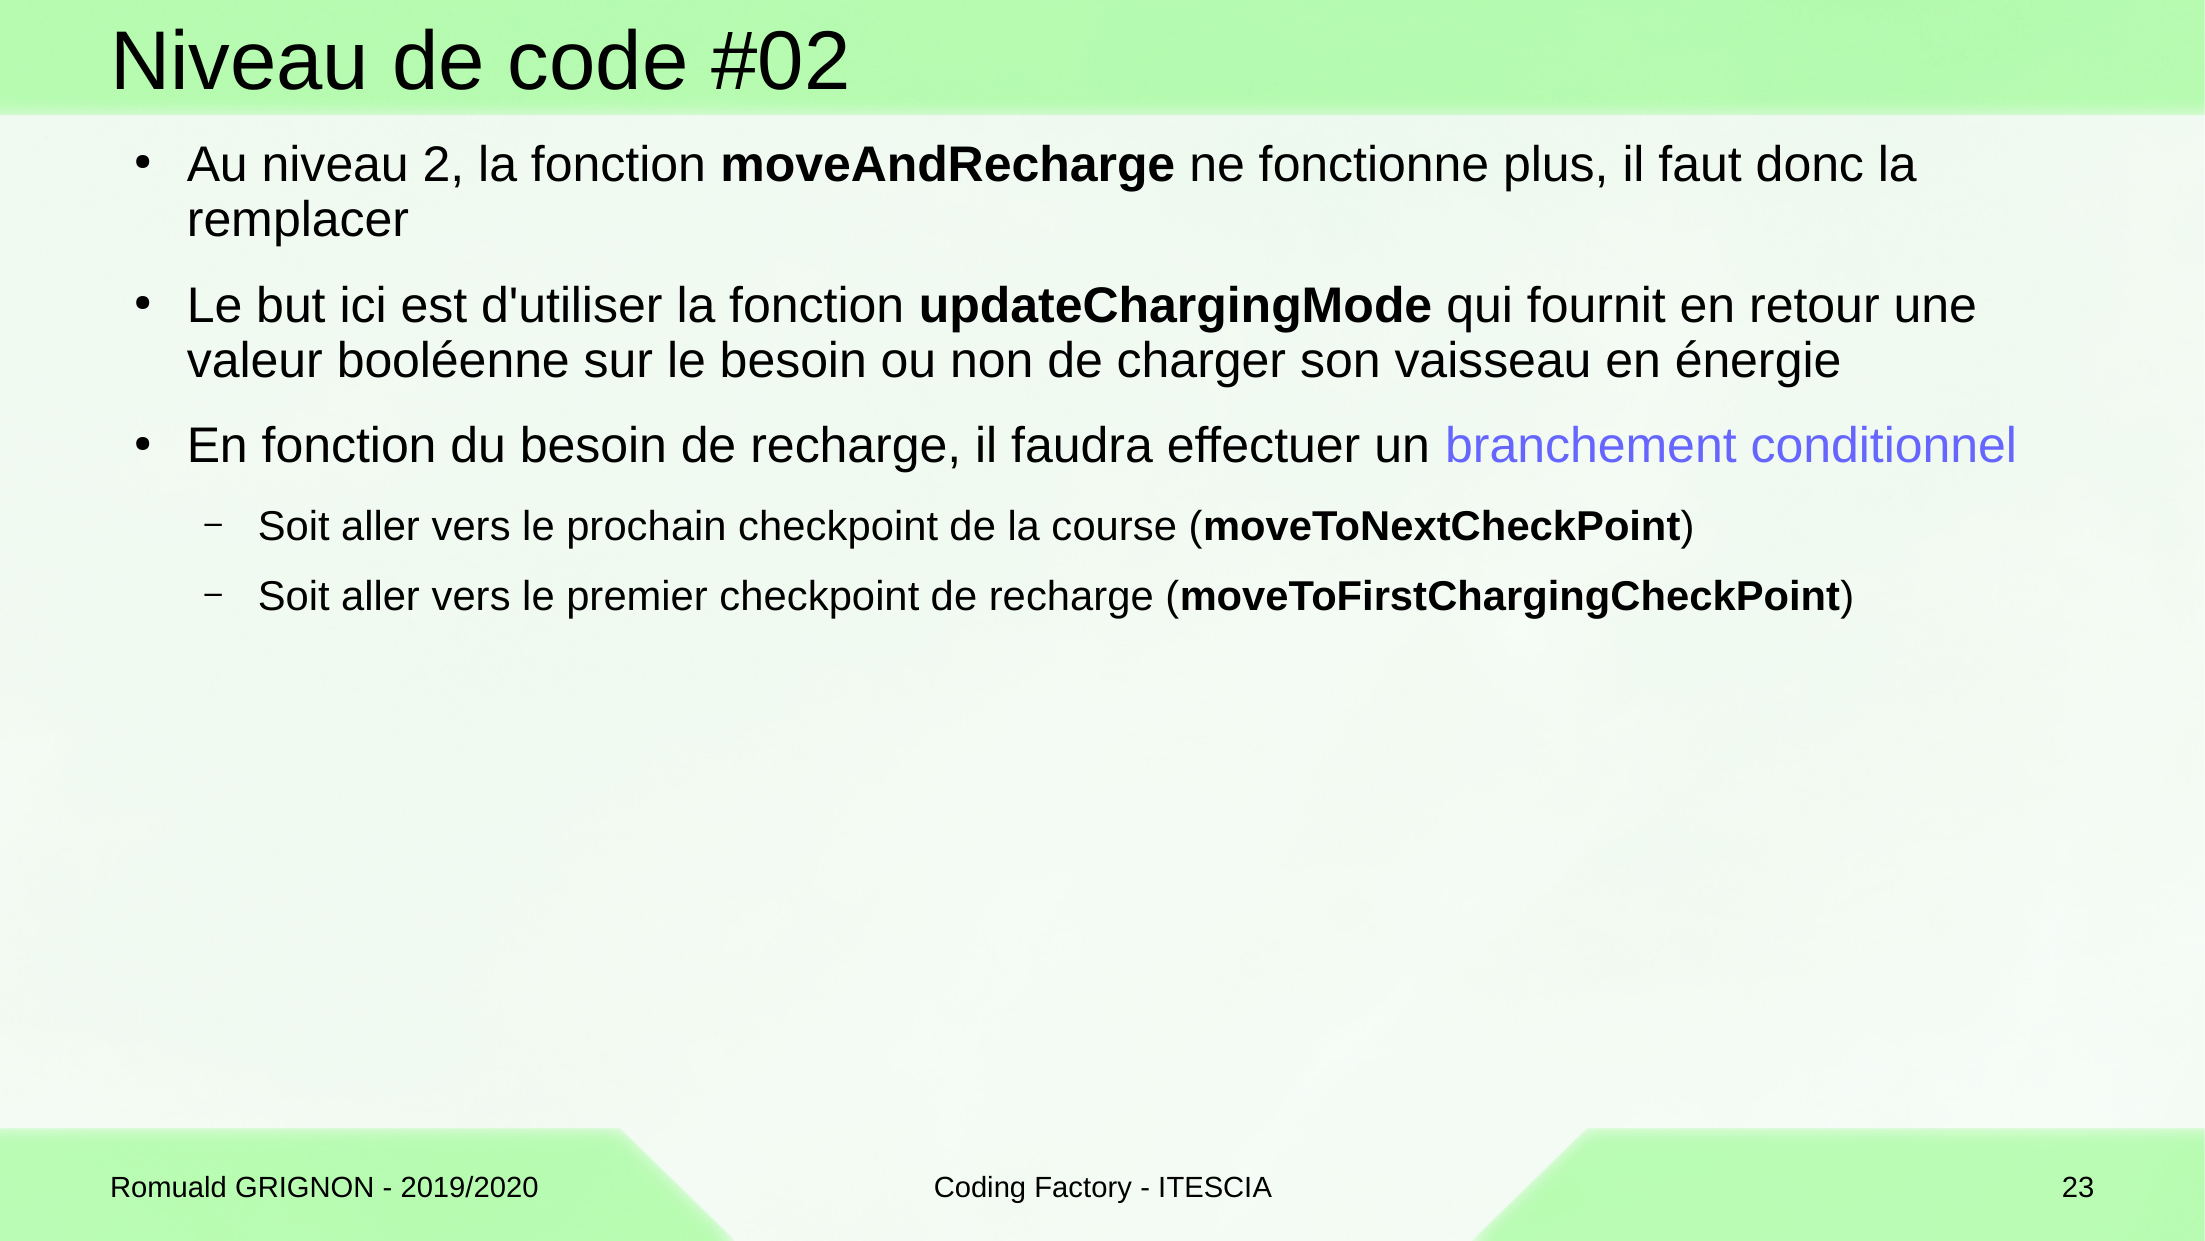

# Niveau de code #02
Au niveau 2, la fonction moveAndRecharge ne fonctionne plus, il faut donc la remplacer
Le but ici est d'utiliser la fonction updateChargingMode qui fournit en retour une valeur booléenne sur le besoin ou non de charger son vaisseau en énergie
En fonction du besoin de recharge, il faudra effectuer un branchement conditionnel
Soit aller vers le prochain checkpoint de la course (moveToNextCheckPoint)
Soit aller vers le premier checkpoint de recharge (moveToFirstChargingCheckPoint)
Romuald GRIGNON - 2019/2020
Coding Factory - ITESCIA
23